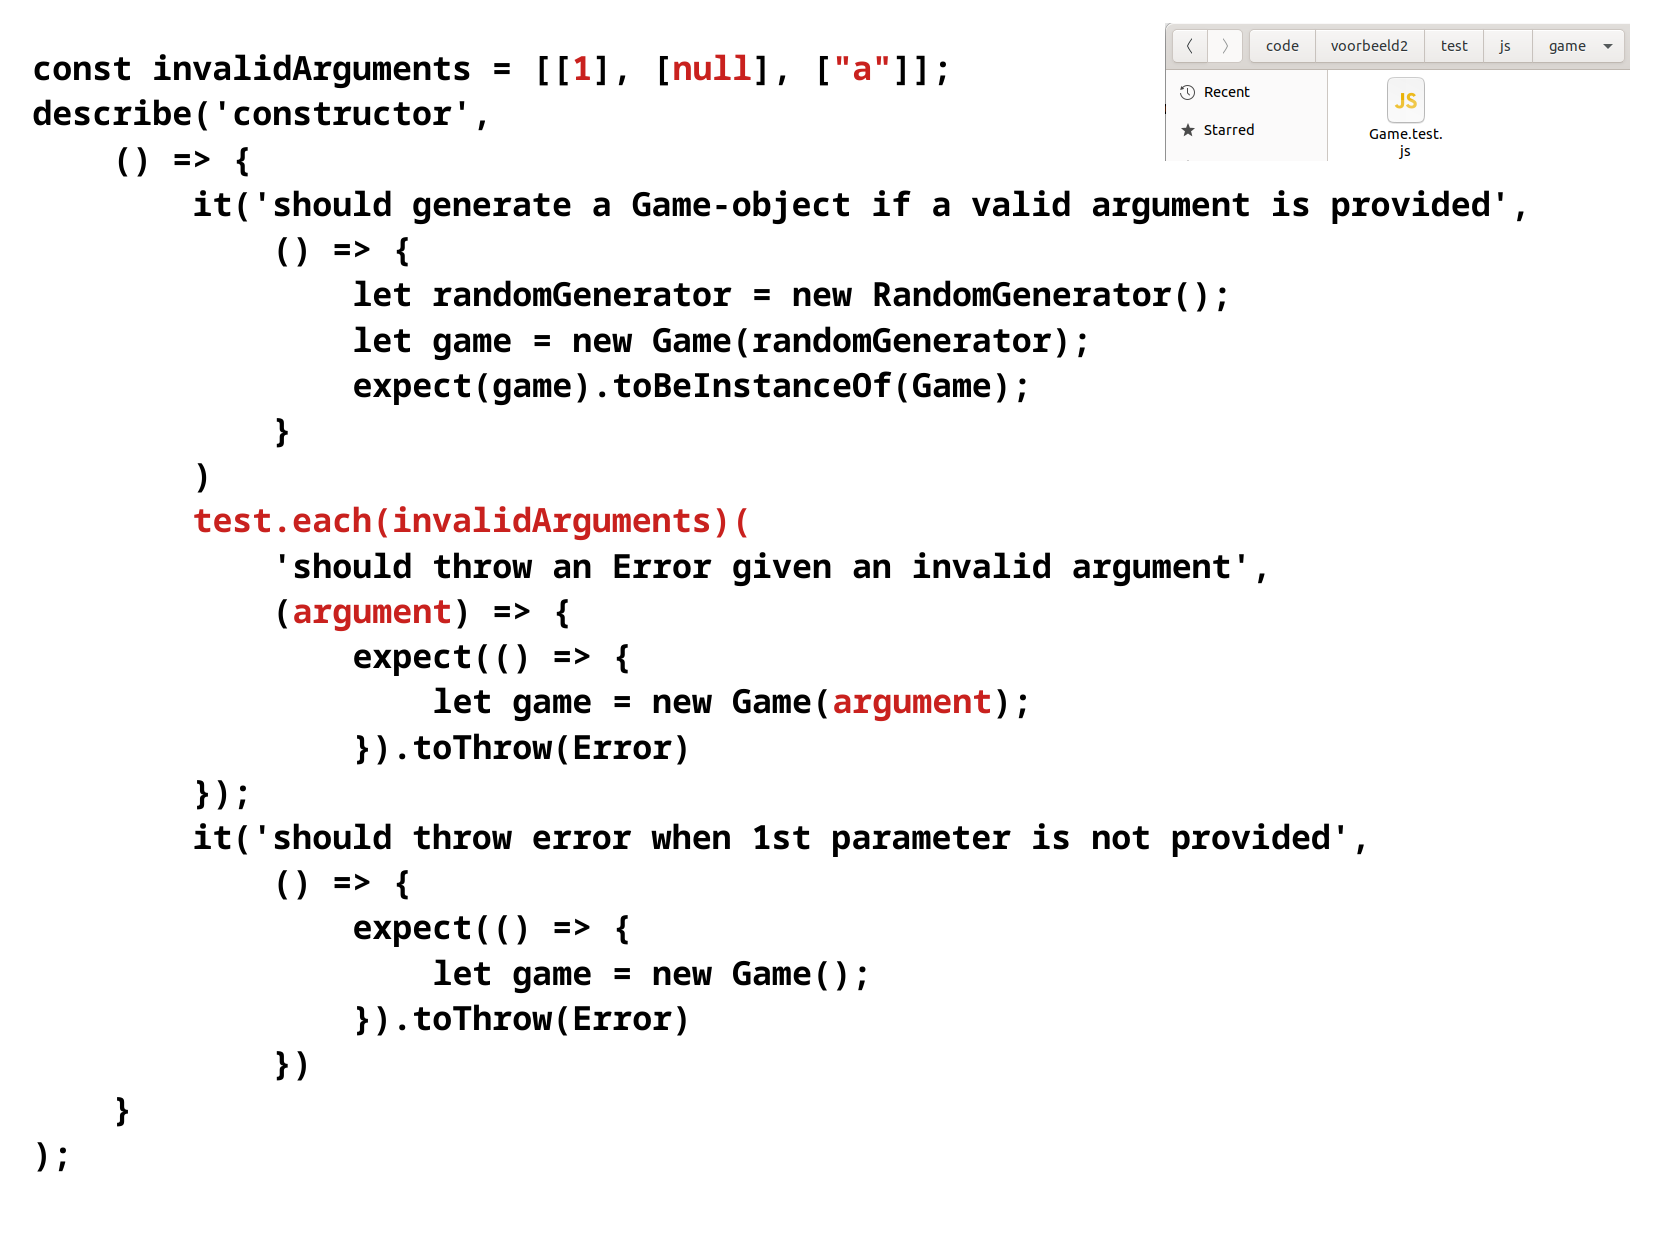

const invalidArguments = [[1], [null], ["a"]];
describe('constructor',
 () => {
 it('should generate a Game-object if a valid argument is provided',
 () => {
 let randomGenerator = new RandomGenerator();
 let game = new Game(randomGenerator);
 expect(game).toBeInstanceOf(Game);
 }
 )
 test.each(invalidArguments)(
 'should throw an Error given an invalid argument',
 (argument) => {
 expect(() => {
 let game = new Game(argument);
 }).toThrow(Error)
 });
 it('should throw error when 1st parameter is not provided',
 () => {
 expect(() => {
 let game = new Game();
 }).toThrow(Error)
 })
 }
);